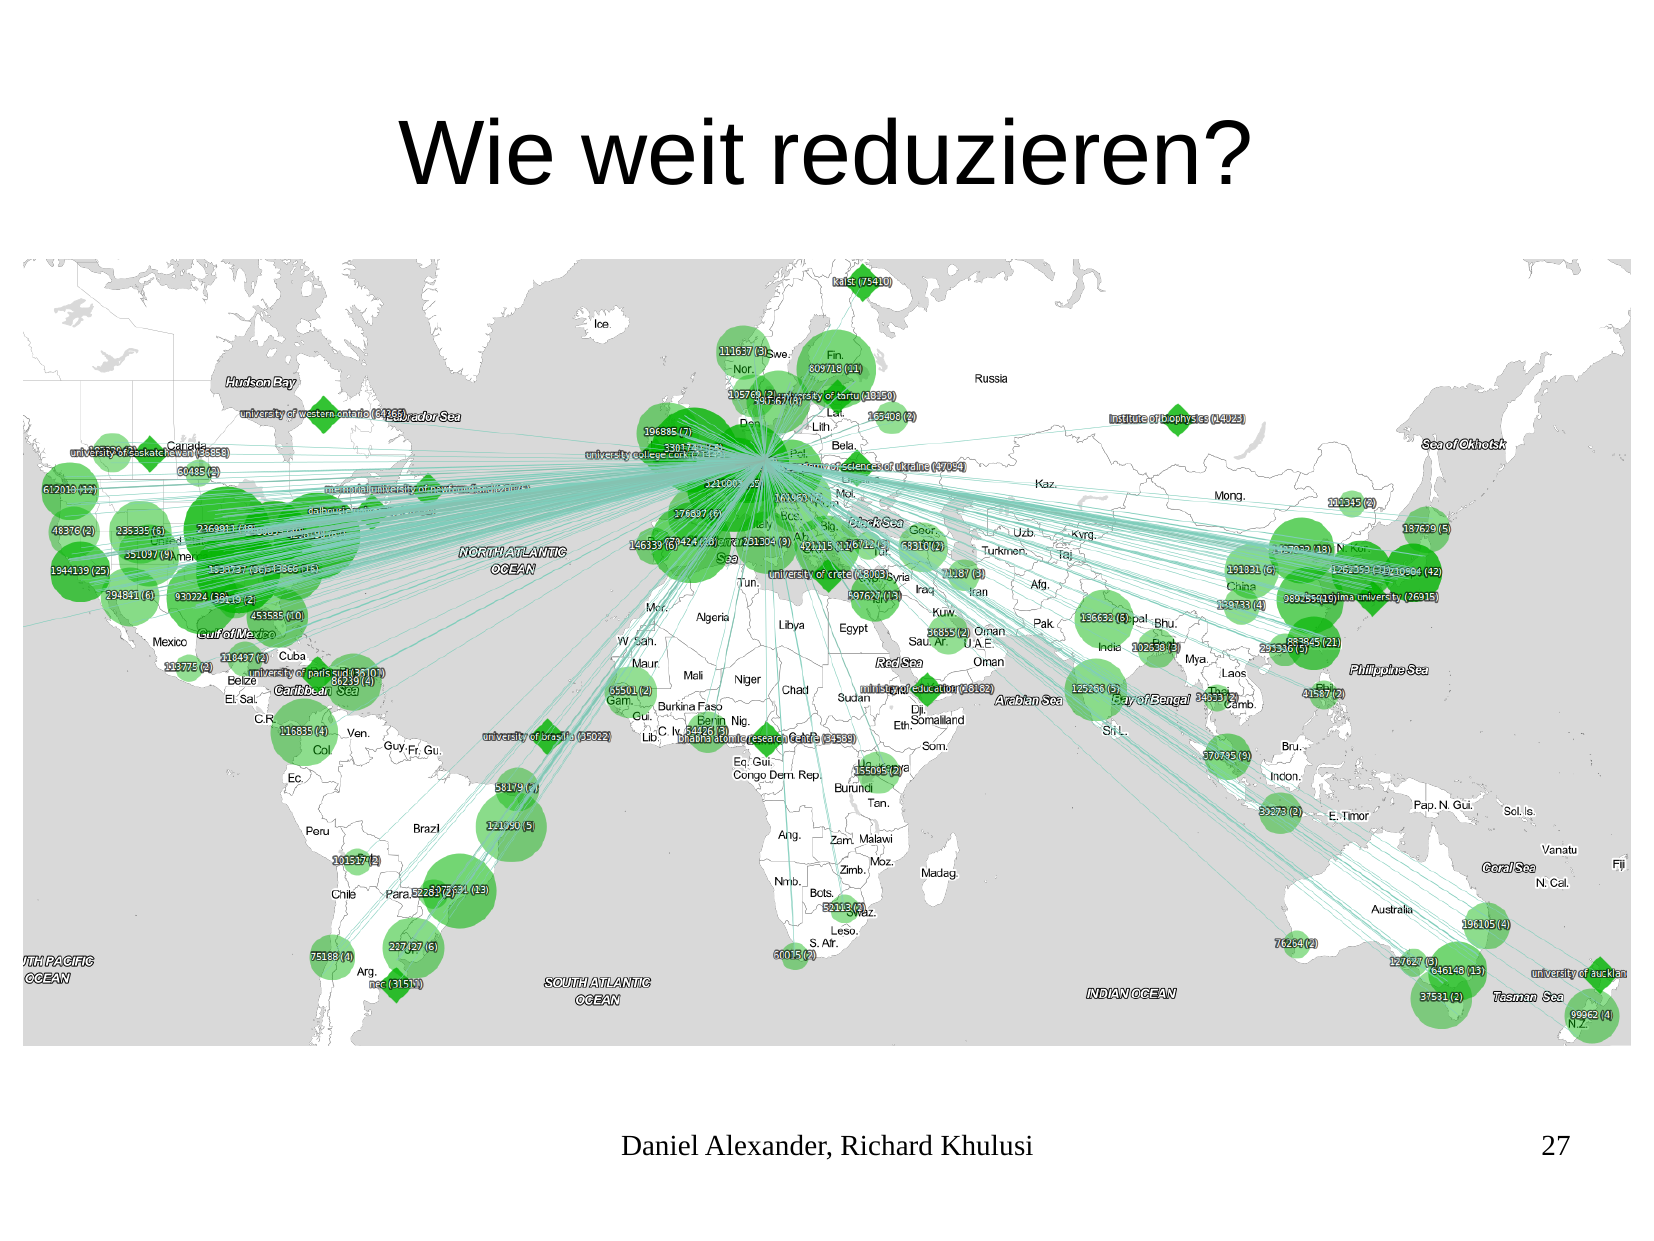

# Wie weit reduzieren?
Daniel Alexander, Richard Khulusi
27